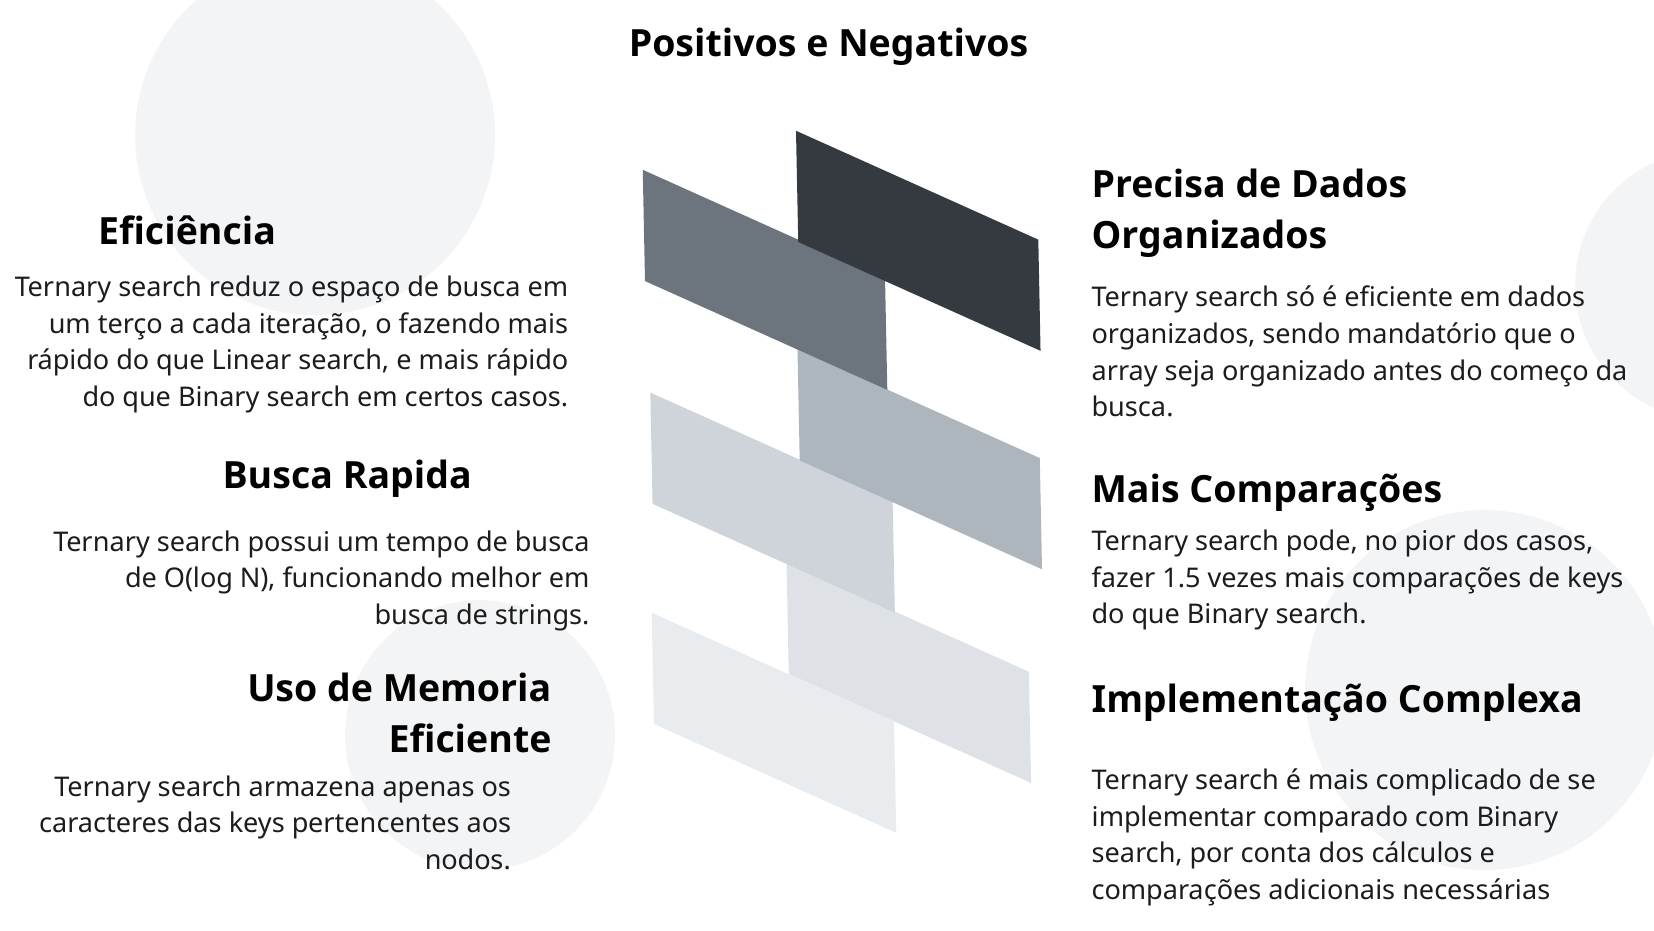

Positivos e Negativos
Precisa de Dados Organizados
 Eficiência
Ternary search reduz o espaço de busca em um terço a cada iteração, o fazendo mais rápido do que Linear search, e mais rápido do que Binary search em certos casos.
Ternary search só é eficiente em dados organizados, sendo mandatório que o array seja organizado antes do começo da busca.
 Busca Rapida
Mais Comparações
Ternary search pode, no pior dos casos, fazer 1.5 vezes mais comparações de keys do que Binary search.
Ternary search possui um tempo de busca de O(log N), funcionando melhor em busca de strings.
 Uso de Memoria
Eficiente
Implementação Complexa
Ternary search é mais complicado de se implementar comparado com Binary search, por conta dos cálculos e comparações adicionais necessárias
Ternary search armazena apenas os caracteres das keys pertencentes aos nodos.